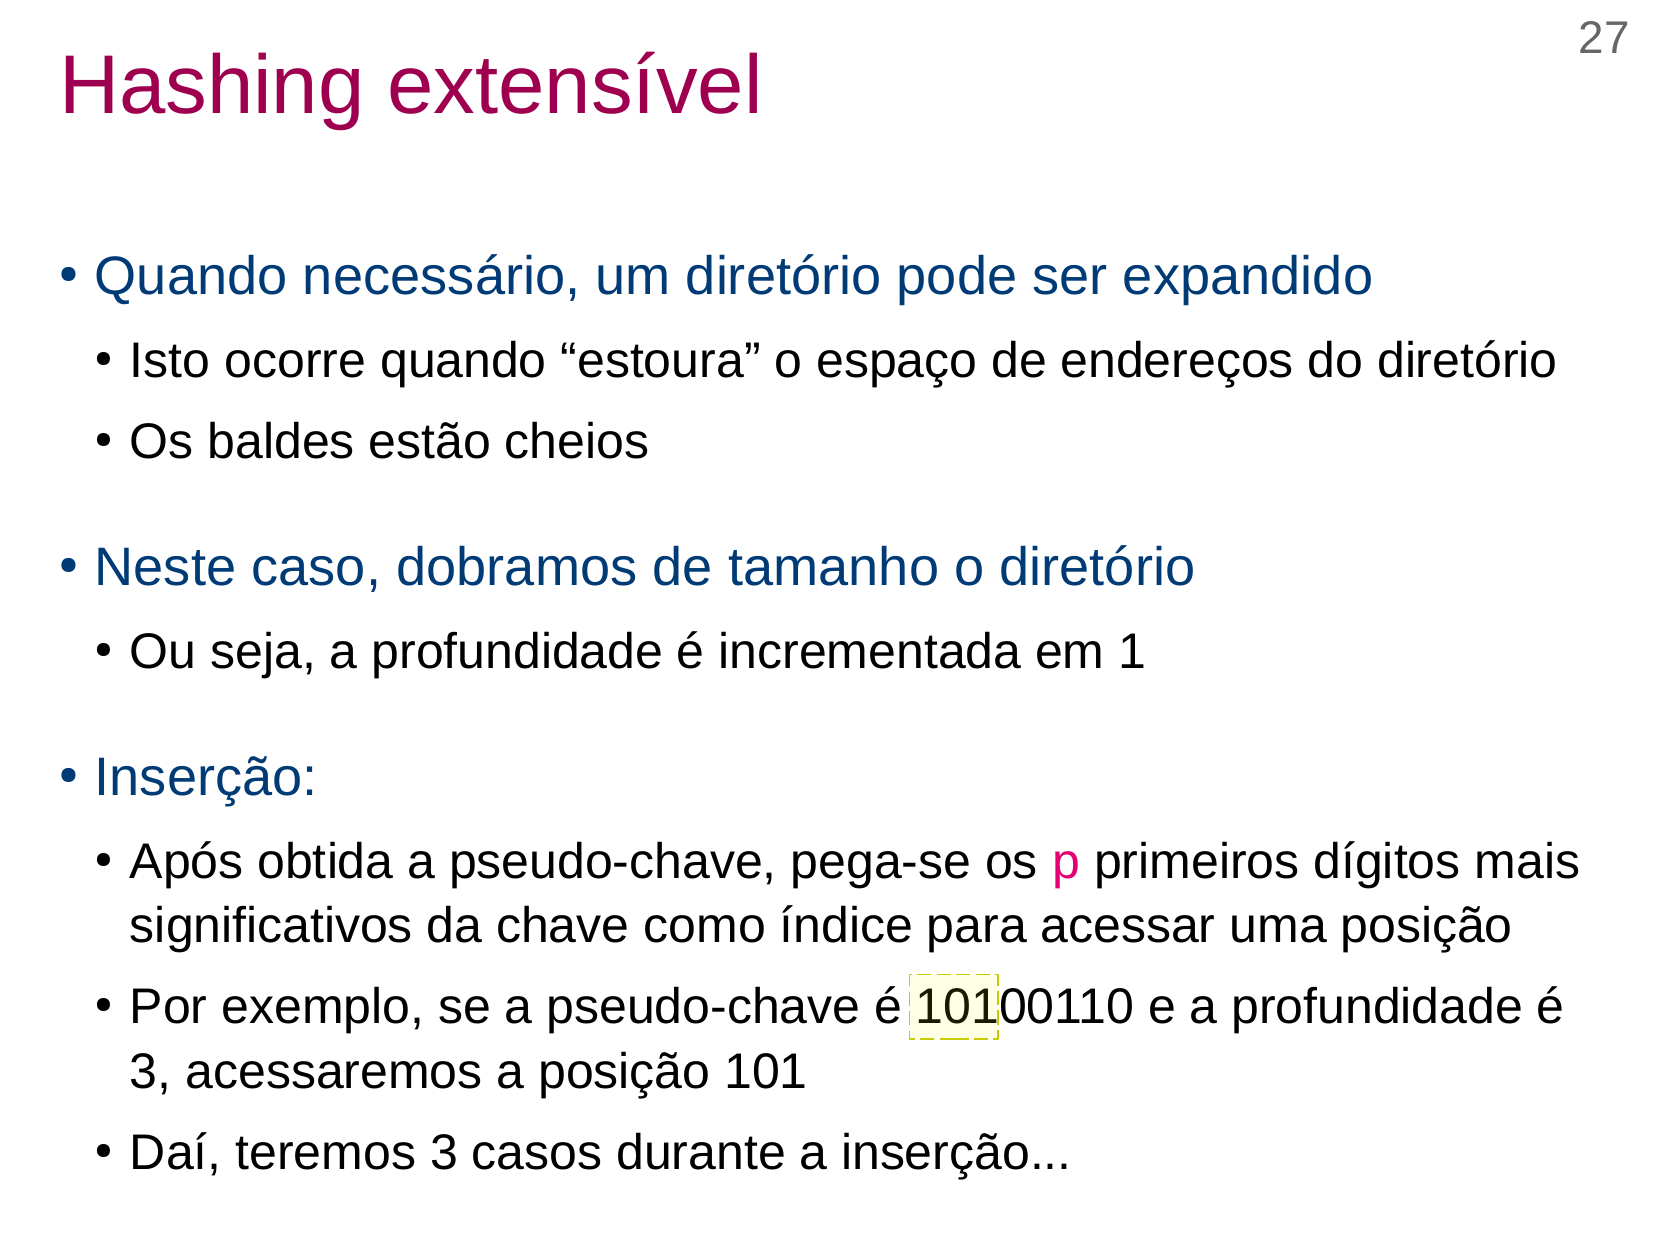

27
# Hashing extensível
Quando necessário, um diretório pode ser expandido
Isto ocorre quando “estoura” o espaço de endereços do diretório
Os baldes estão cheios
Neste caso, dobramos de tamanho o diretório
Ou seja, a profundidade é incrementada em 1
Inserção:
Após obtida a pseudo-chave, pega-se os p primeiros dígitos mais significativos da chave como índice para acessar uma posição
Por exemplo, se a pseudo-chave é 10100110 e a profundidade é 3, acessaremos a posição 101
Daí, teremos 3 casos durante a inserção...